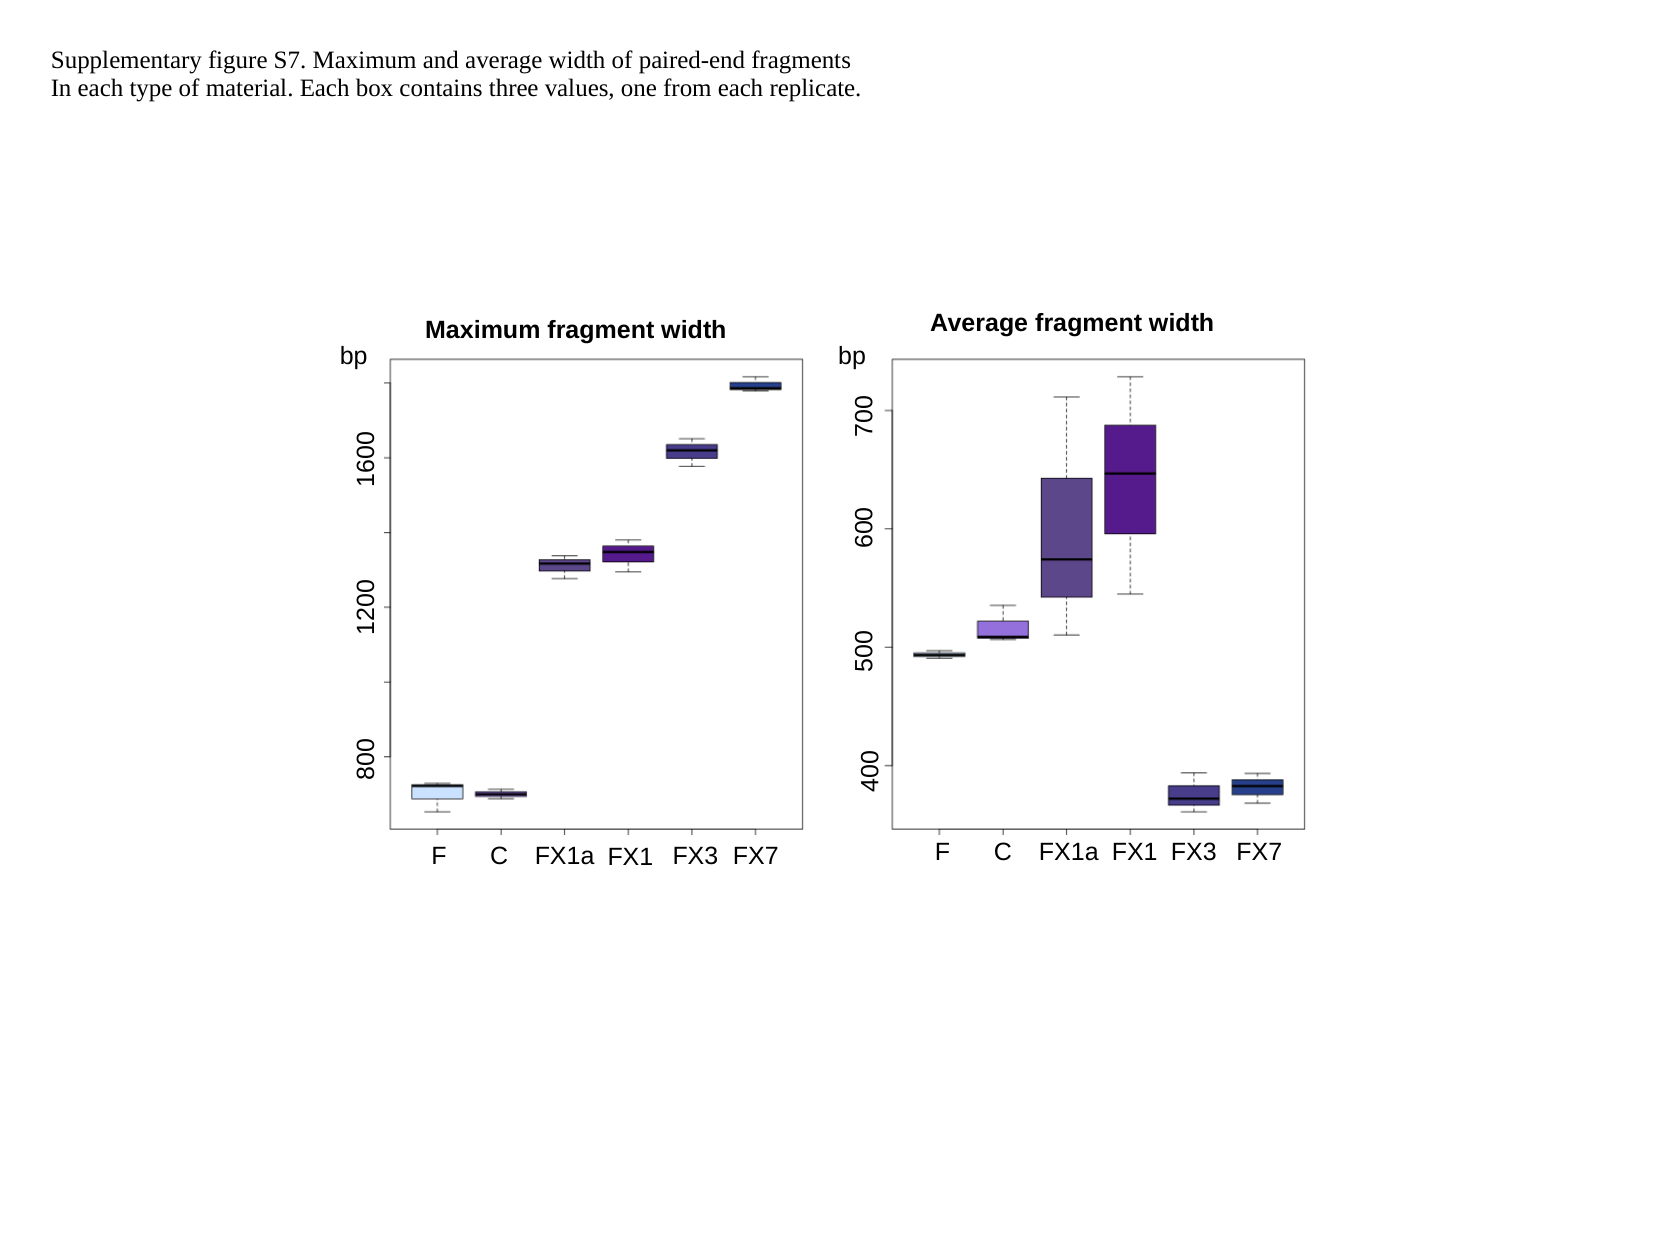

Supplementary figure S7. Maximum and average width of paired-end fragments
In each type of material. Each box contains three values, one from each replicate.
Average fragment width
Maximum fragment width
bp
bp
700
1600
600
1200
500
800
400
F
C
FX1a
FX1
FX3
FX7
F
C
FX1a
FX3
FX7
FX1